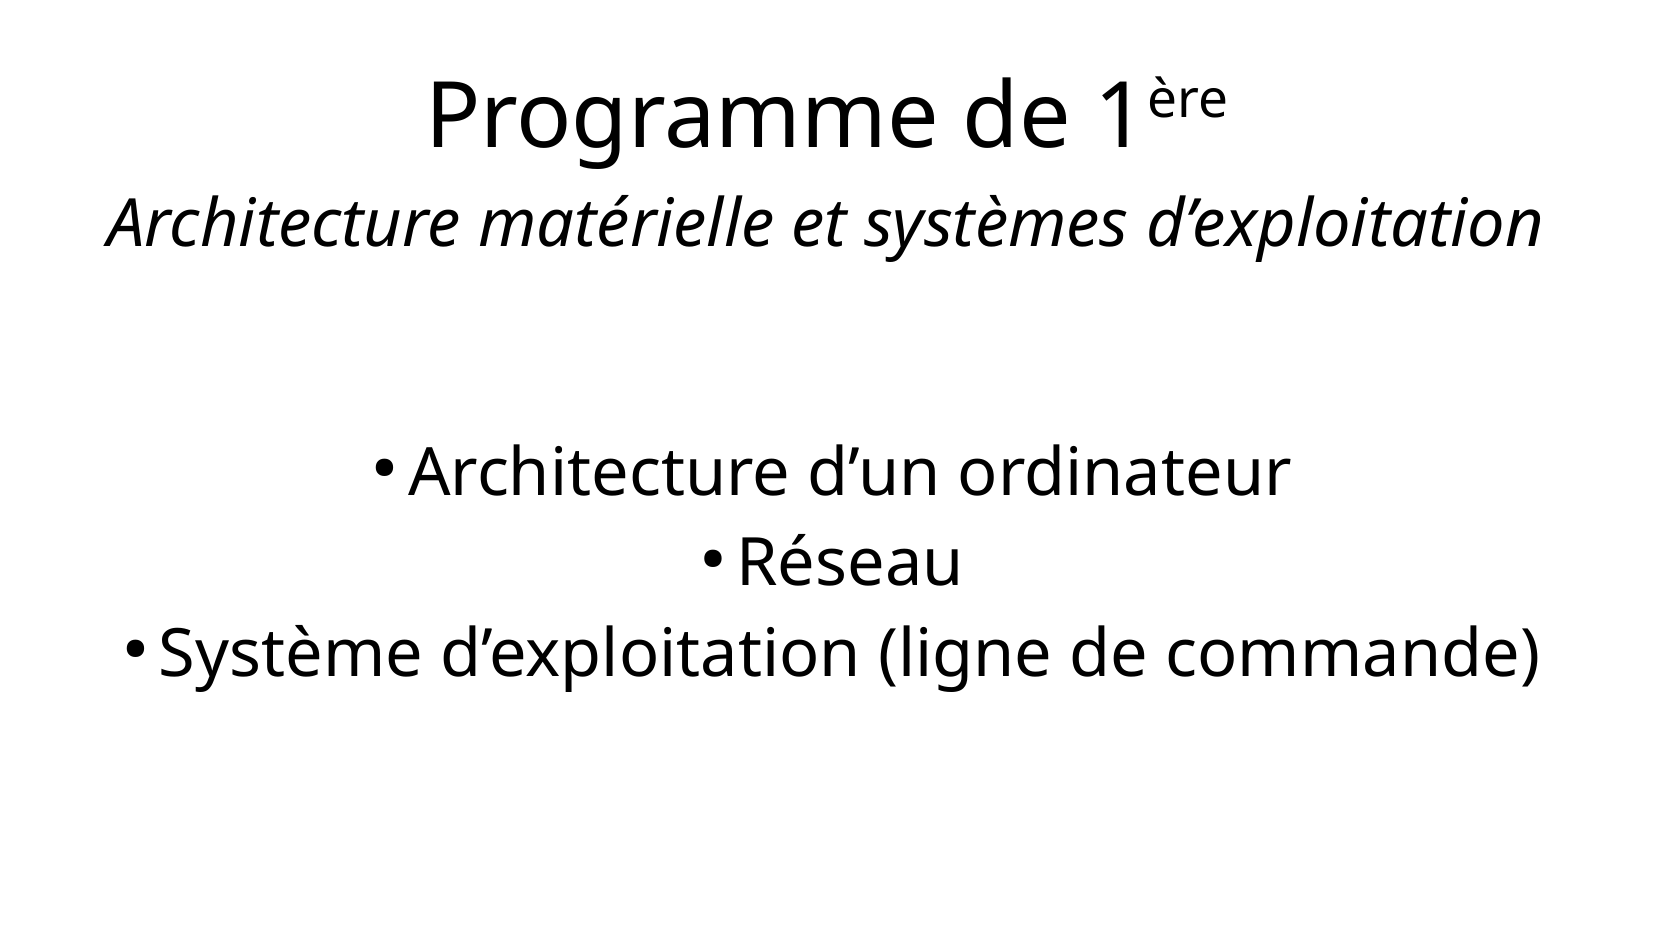

# Programme de 1ère Architecture matérielle et systèmes d’exploitation
Architecture d’un ordinateur
Réseau
Système d’exploitation (ligne de commande)